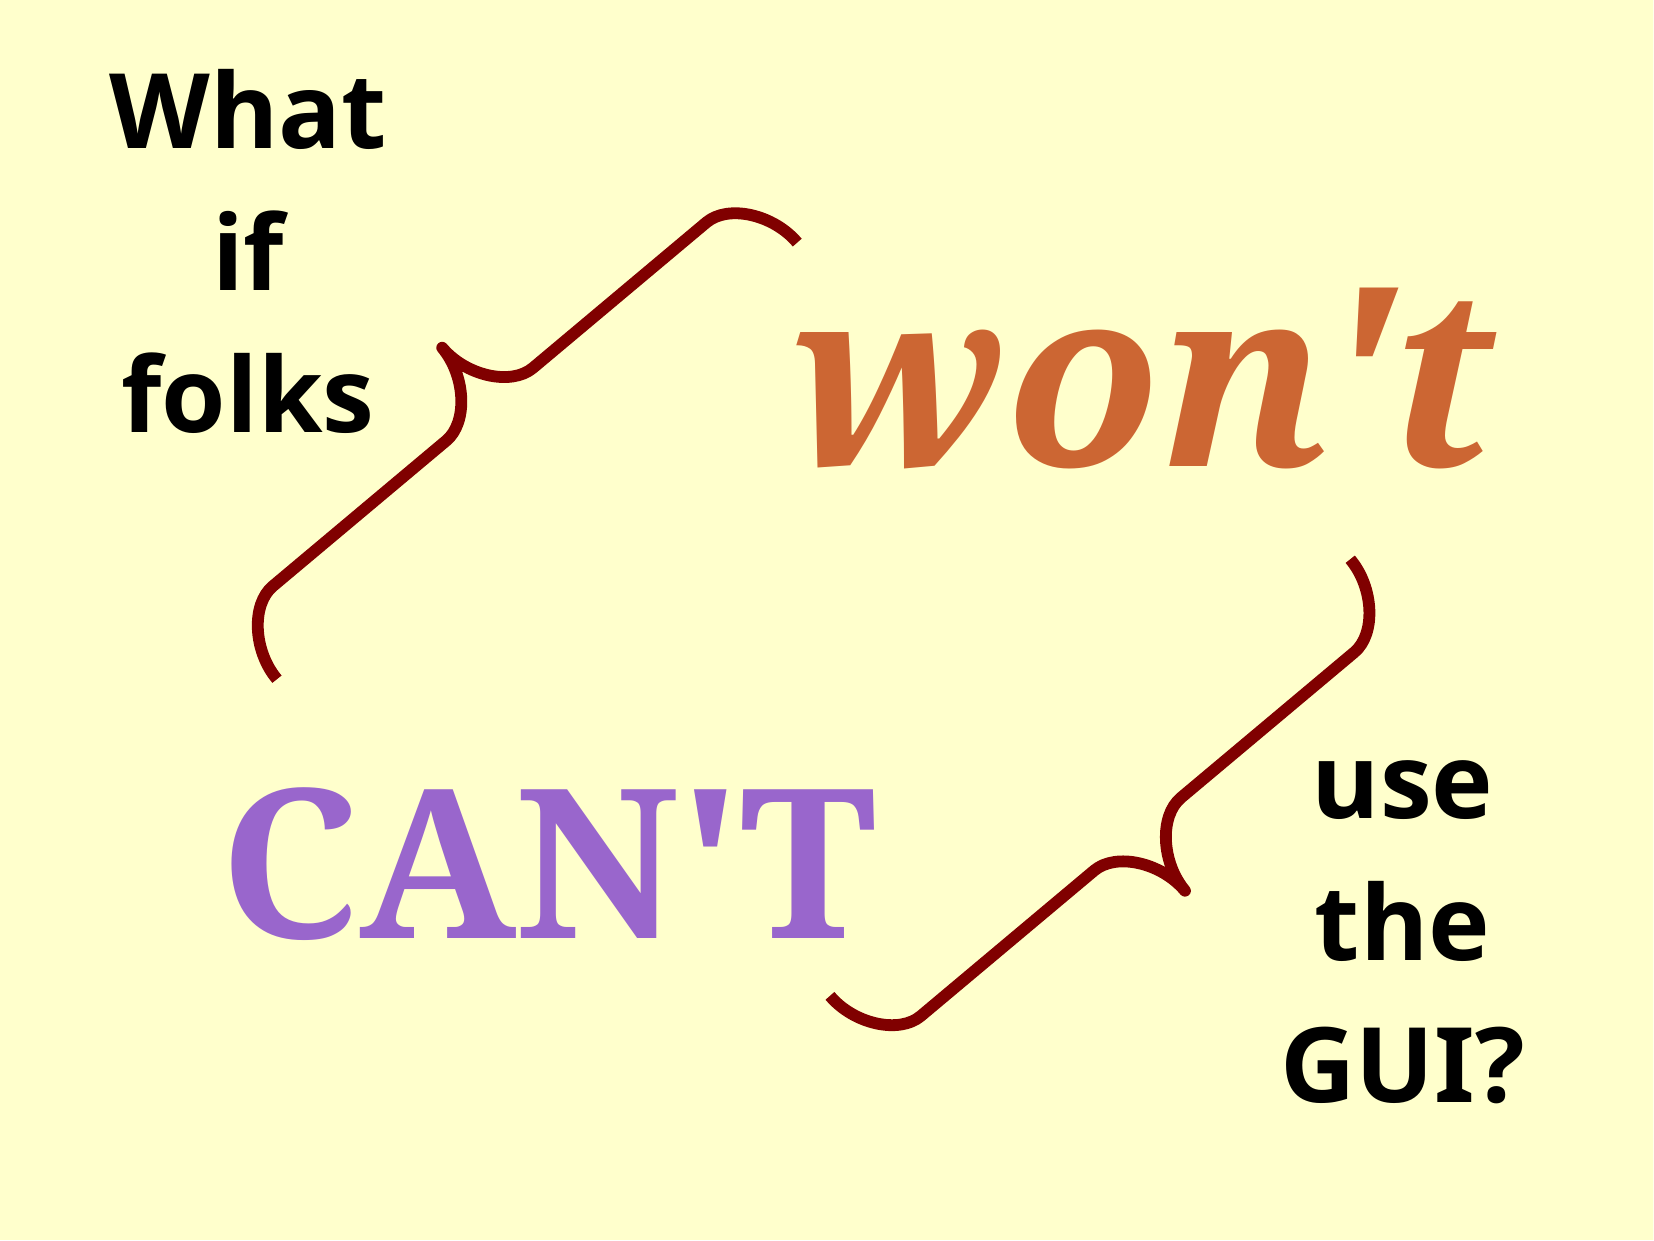

What
if
folks
won't
use
the
GUI?
CAN'T